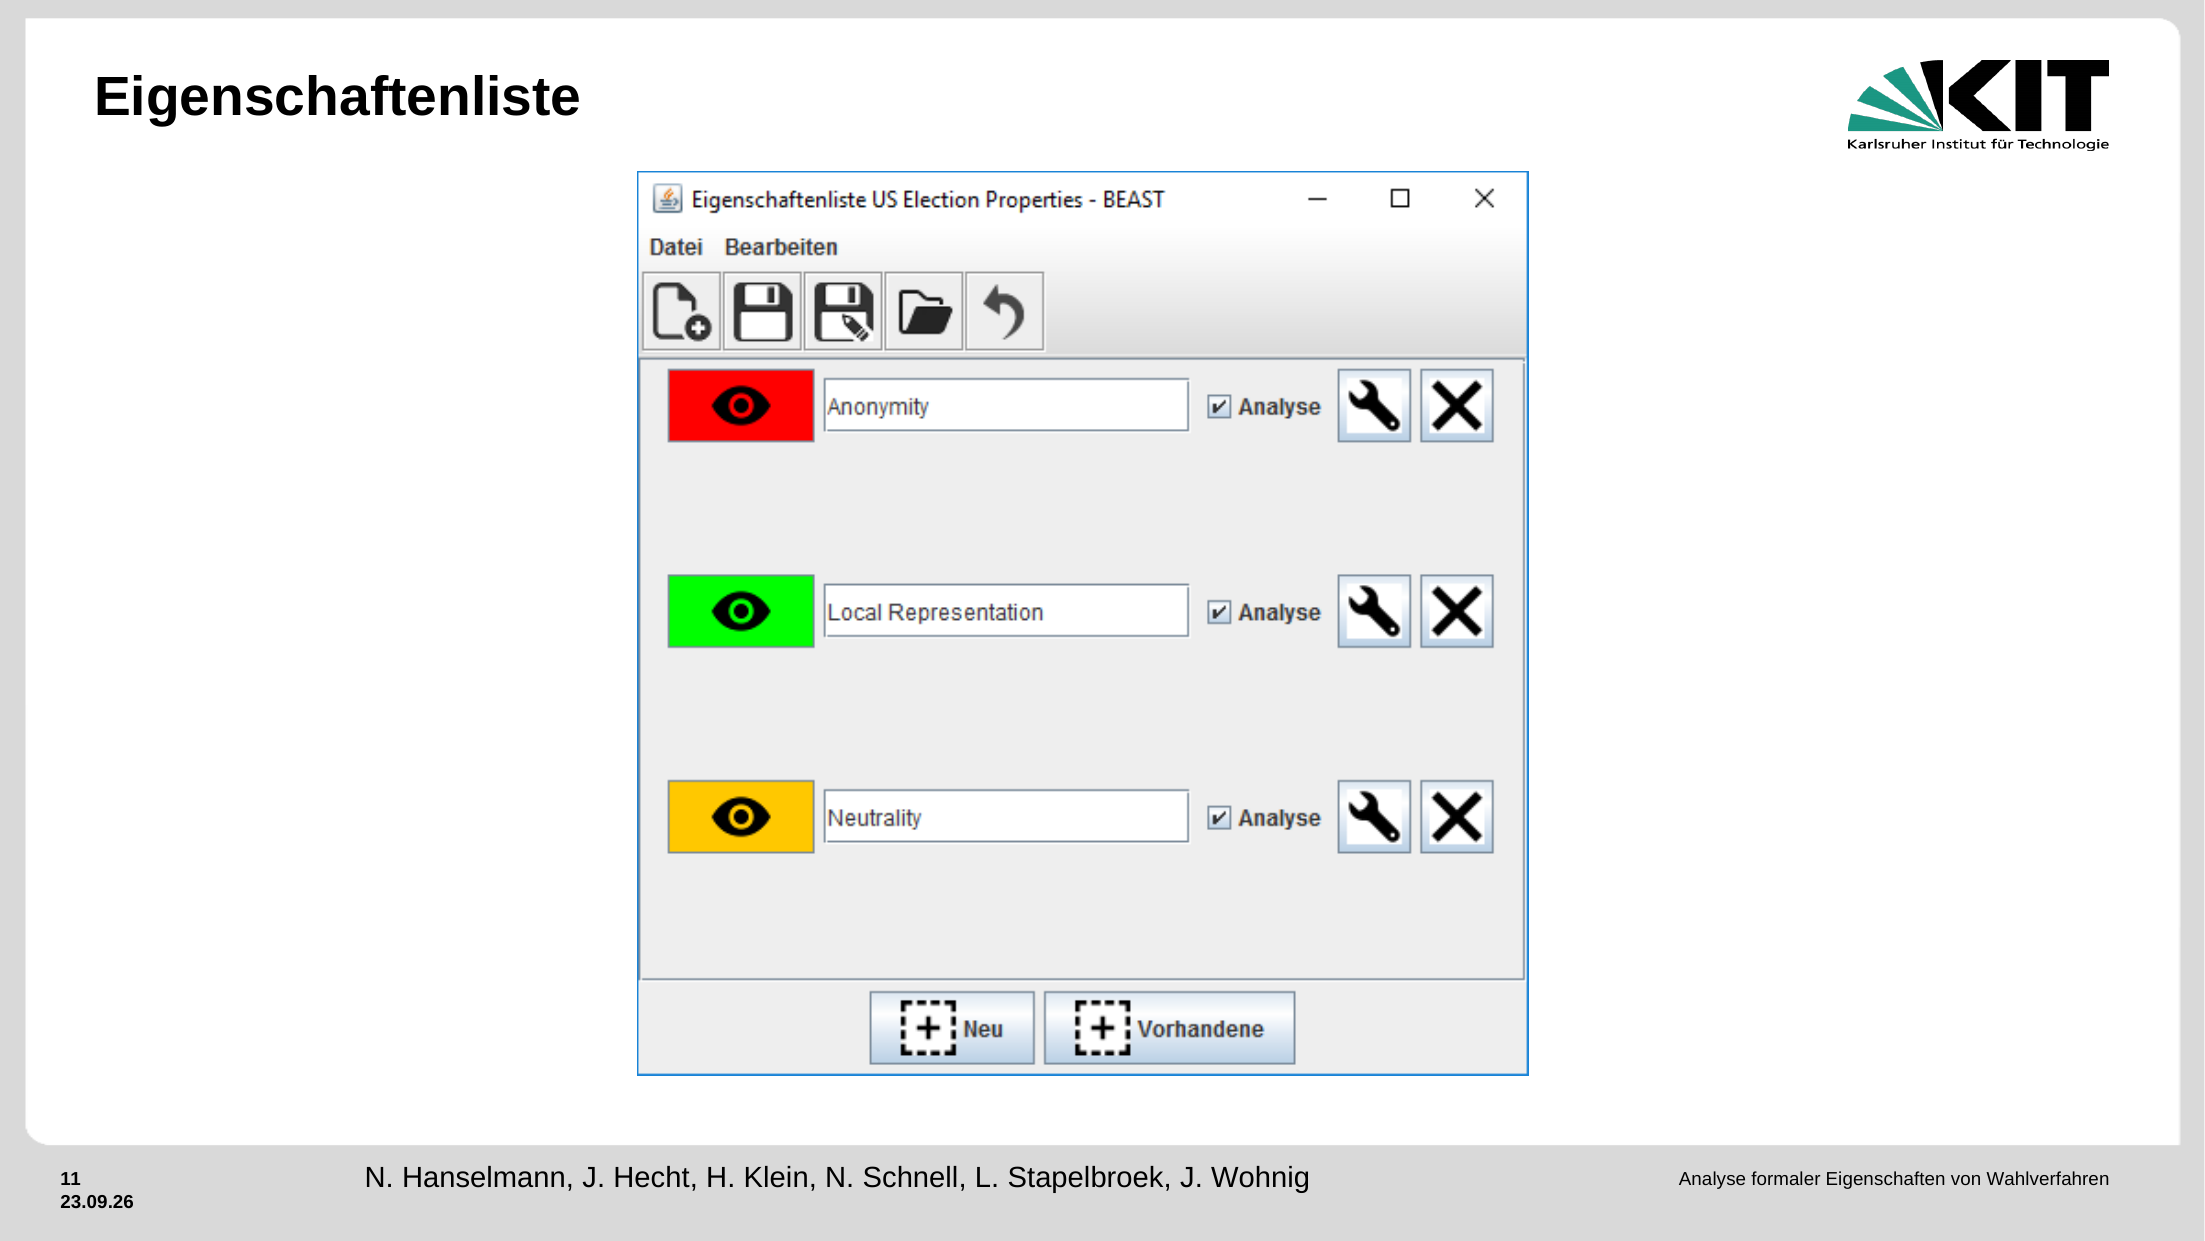

# Eigenschaftenliste
Prof. Max Mustermann – Präsentationstitel